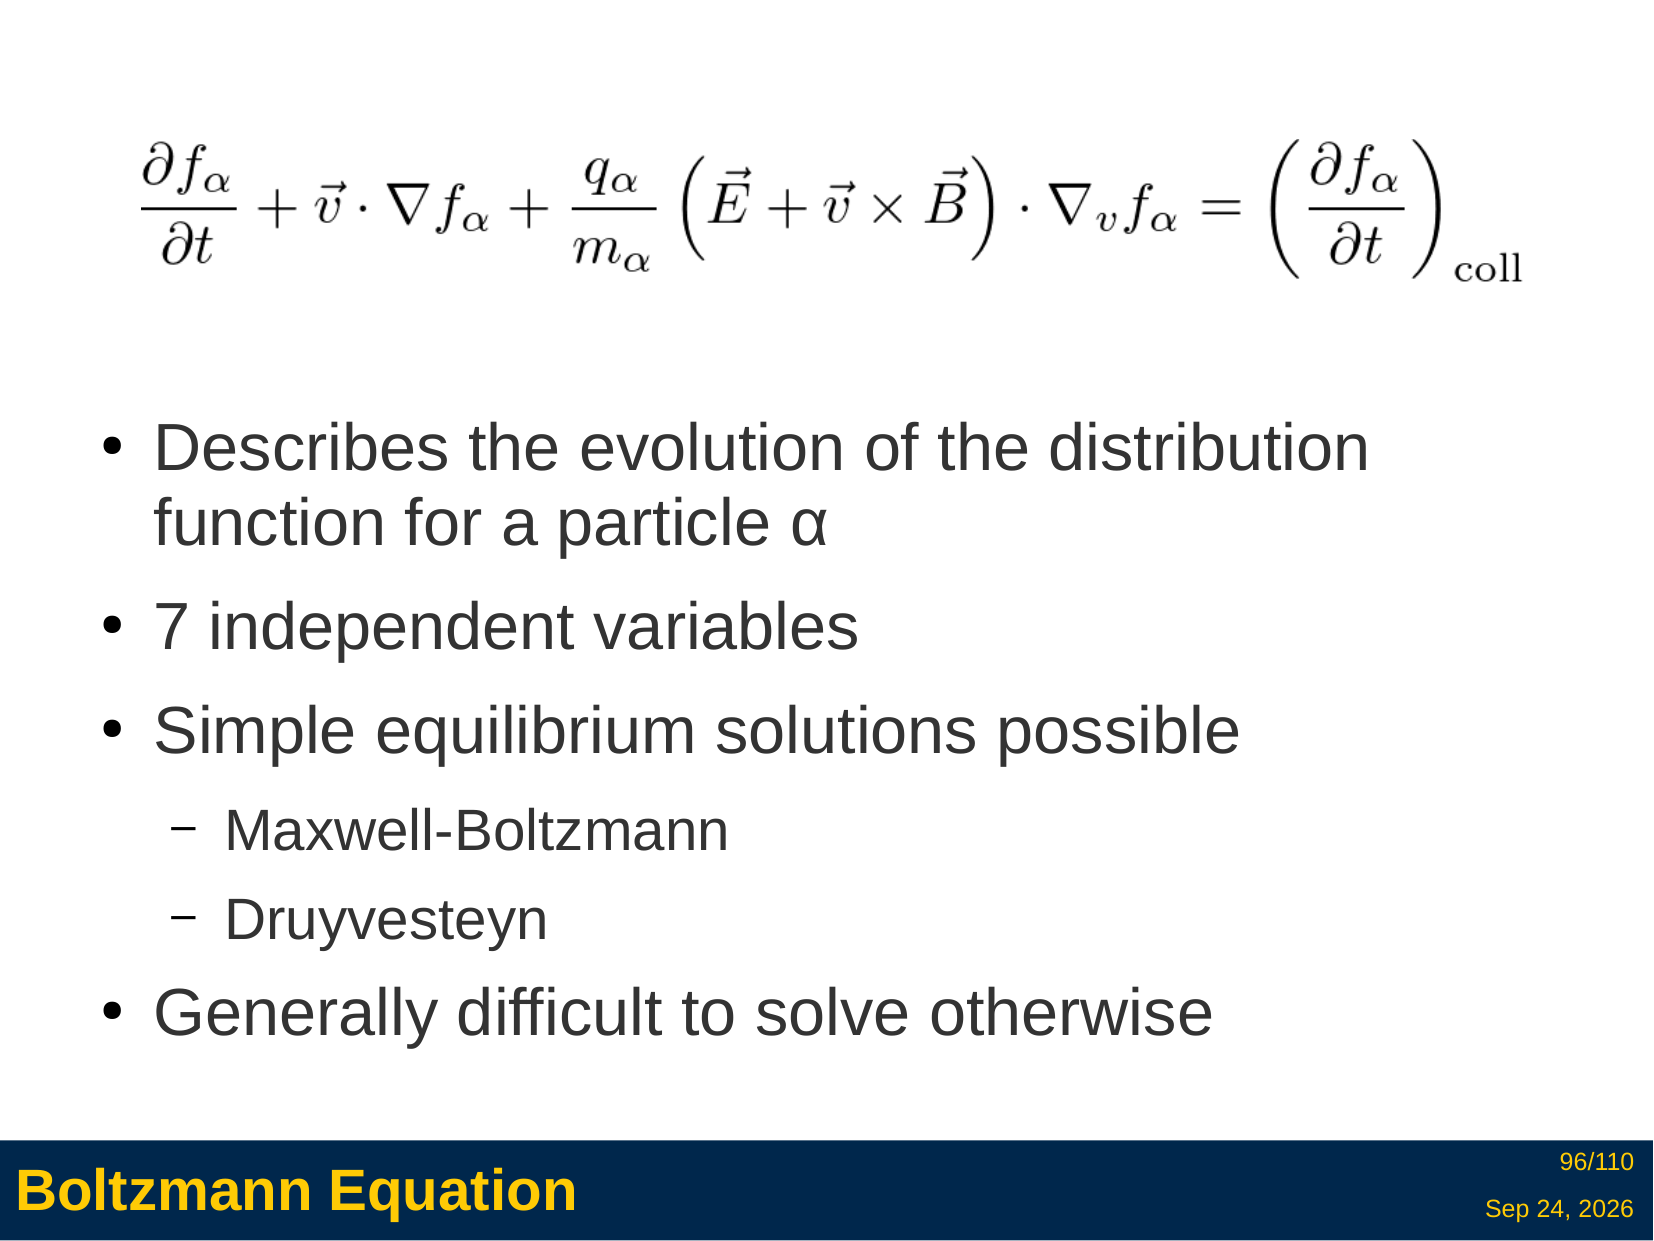

Describes the evolution of the distribution function for a particle α
7 independent variables
Simple equilibrium solutions possible
Maxwell-Boltzmann
Druyvesteyn
Generally difficult to solve otherwise
# Boltzmann Equation
96